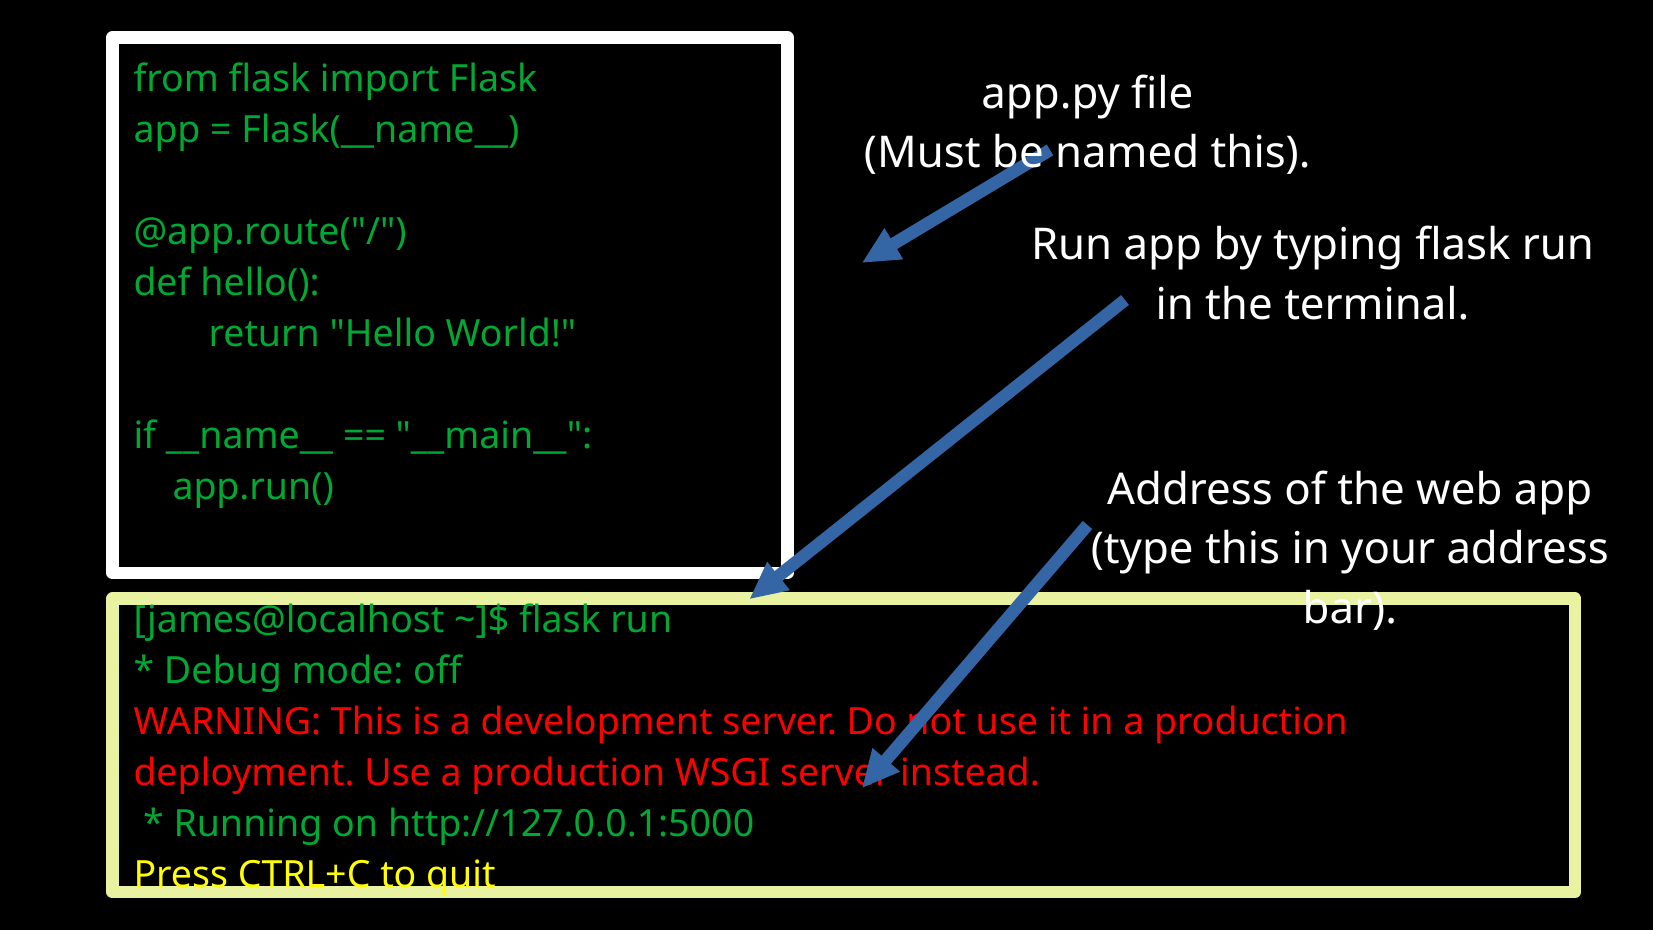

from flask import Flask
app = Flask(__name__)
@app.route("/")
def hello():
	return "Hello World!"
if __name__ == "__main__":
 app.run()
app.py file
(Must be named this).
Run app by typing flask run in the terminal.
Address of the web app (type this in your address bar).
[james@localhost ~]$ flask run
* Debug mode: off
WARNING: This is a development server. Do not use it in a production deployment. Use a production WSGI server instead.
 * Running on http://127.0.0.1:5000
Press CTRL+C to quit